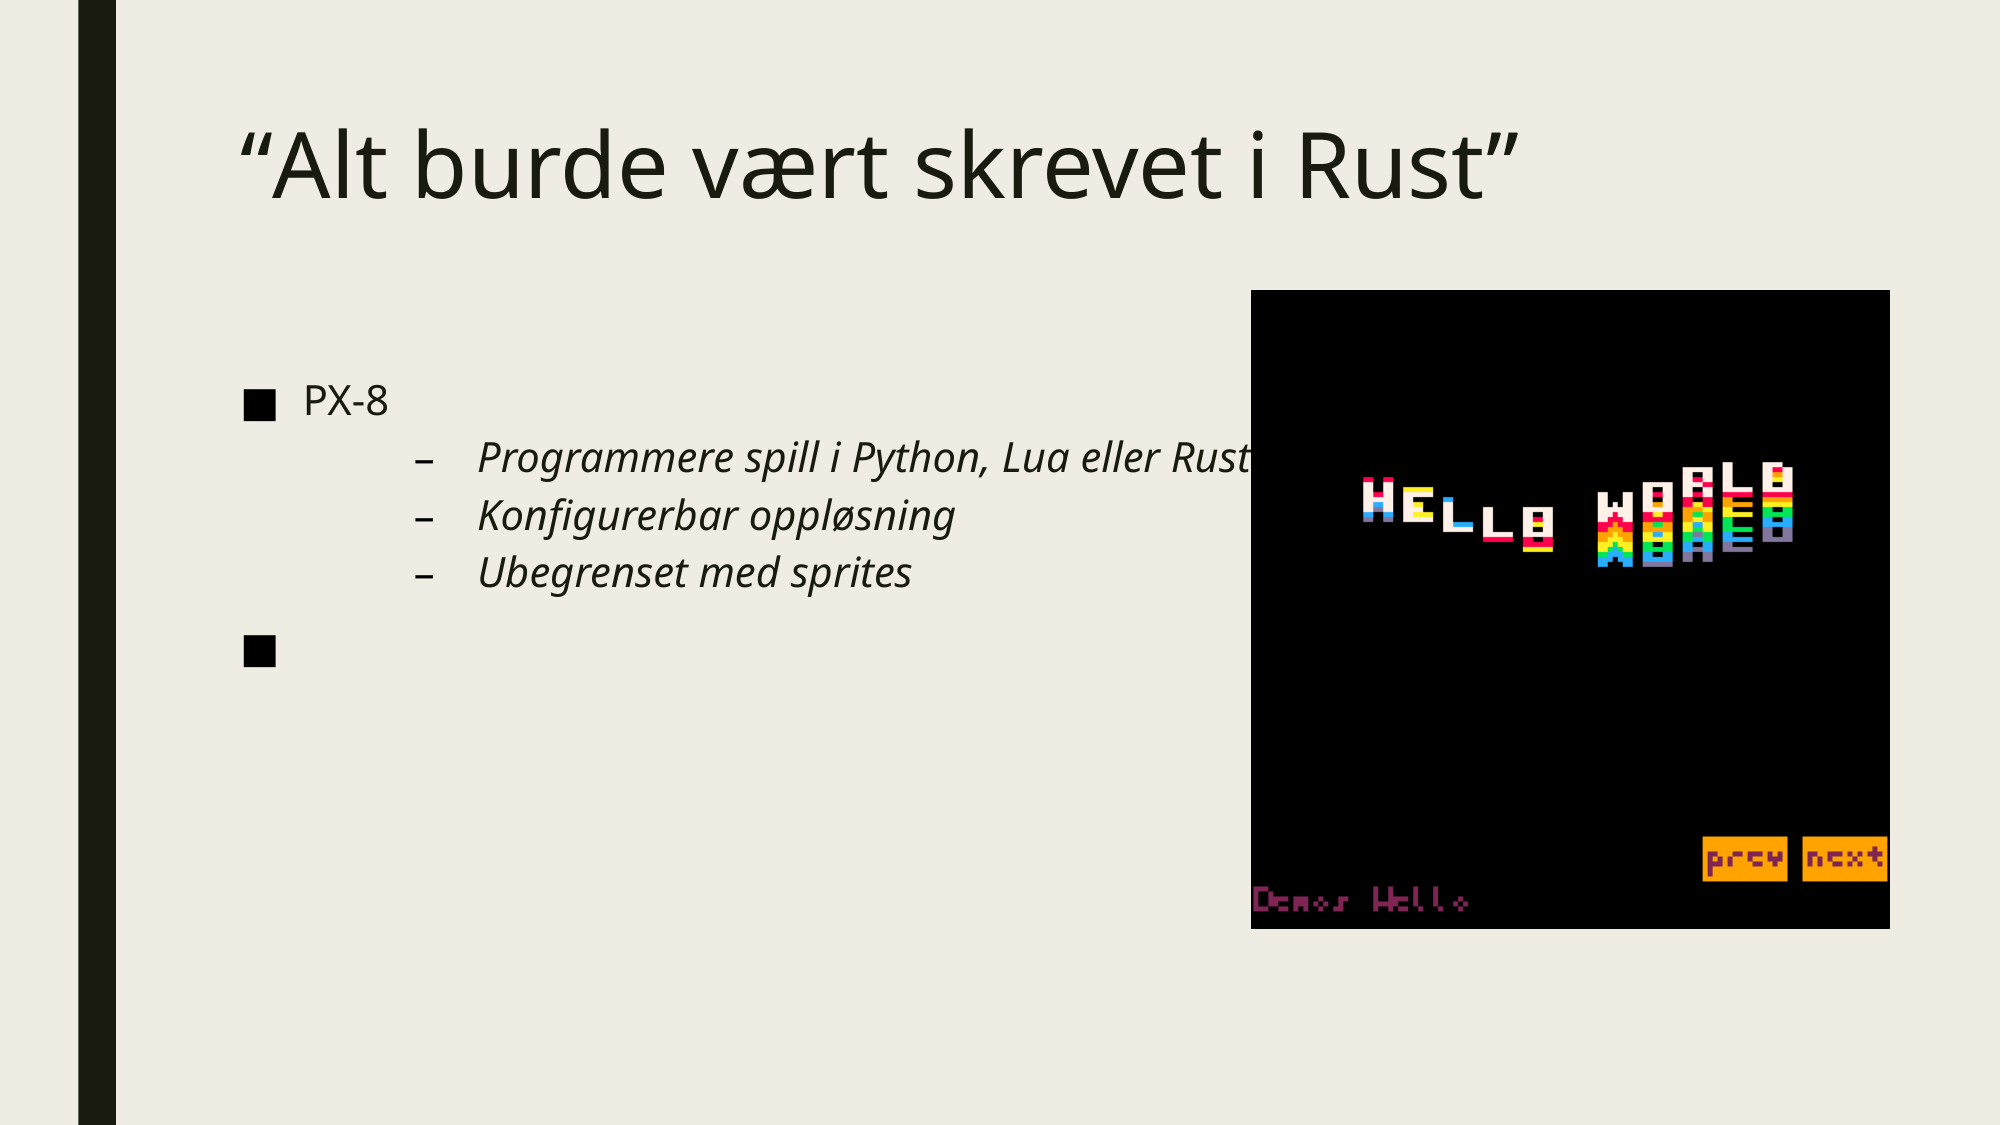

# “Alt burde vært skrevet i Rust”
PX-8
Programmere spill i Python, Lua eller Rust (!)
Konfigurerbar oppløsning
Ubegrenset med sprites